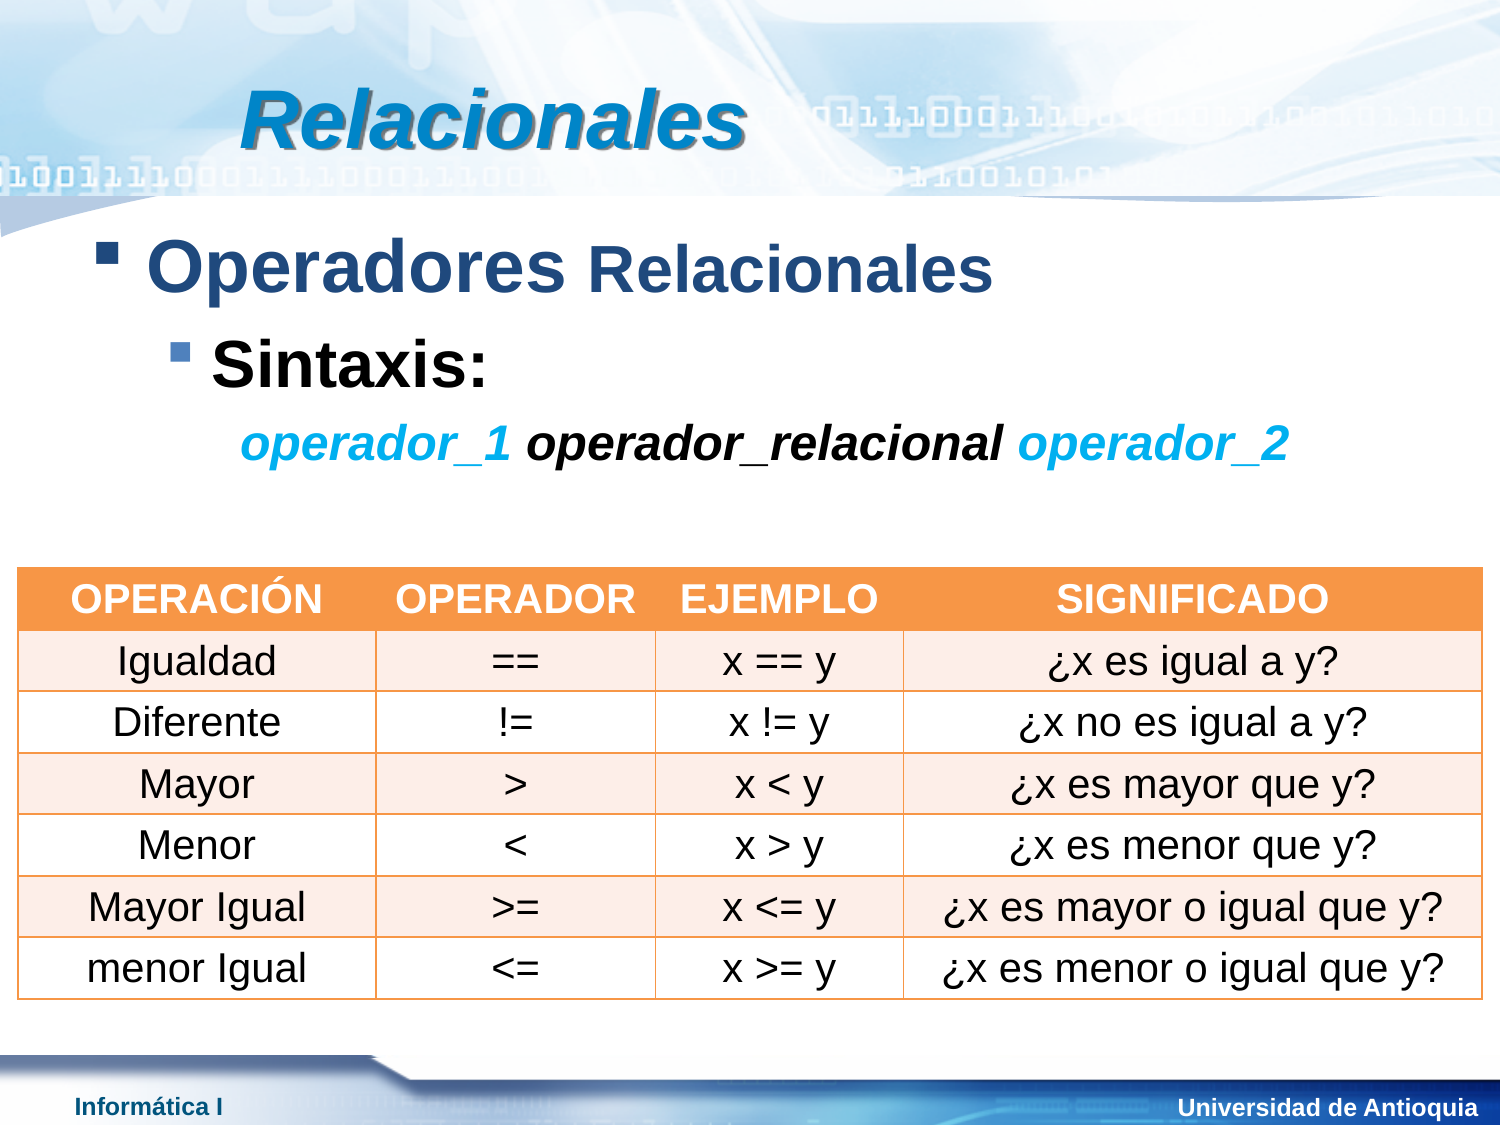

# Relacionales
Operadores Relacionales
Sintaxis:
operador_1 operador_relacional operador_2
| OPERACIÓN | OPERADOR | EJEMPLO | SIGNIFICADO |
| --- | --- | --- | --- |
| Igualdad | == | x == y | ¿x es igual a y? |
| Diferente | != | x != y | ¿x no es igual a y? |
| Mayor | > | x < y | ¿x es mayor que y? |
| Menor | < | x > y | ¿x es menor que y? |
| Mayor Igual | >= | x <= y | ¿x es mayor o igual que y? |
| menor Igual | <= | x >= y | ¿x es menor o igual que y? |